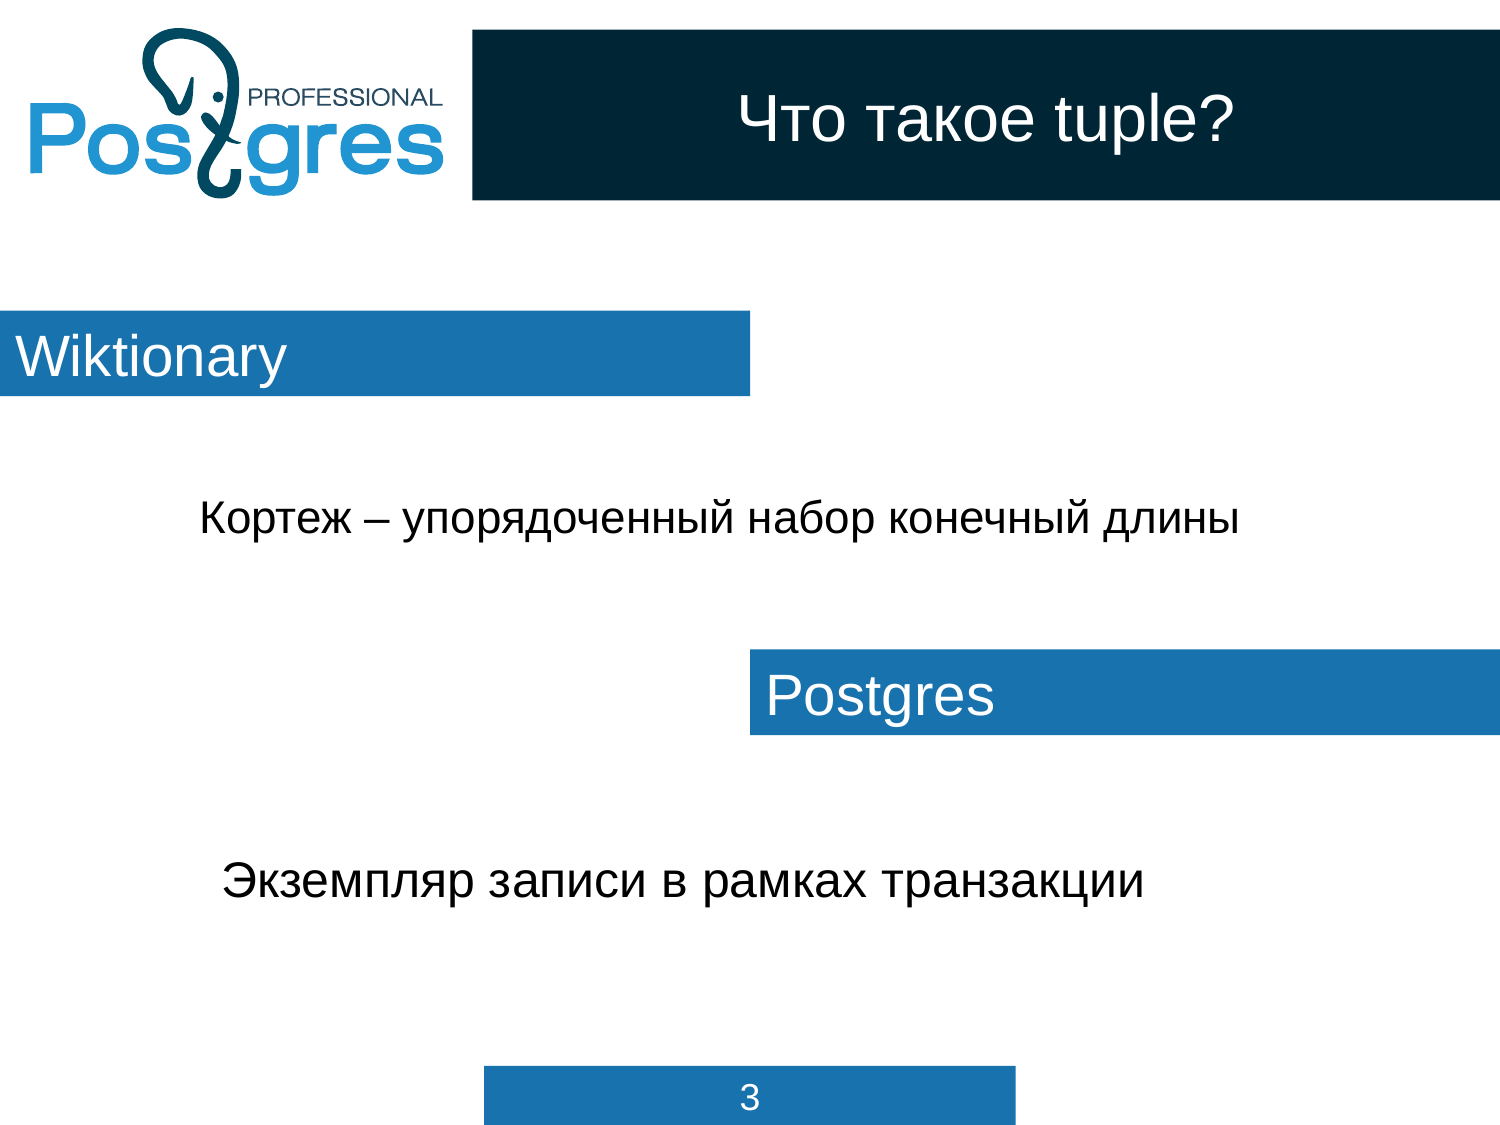

# Что такое tuple?
Wiktionary
Кортеж – упорядоченный набор конечный длины
Postgres
Экземпляр записи в рамках транзакции